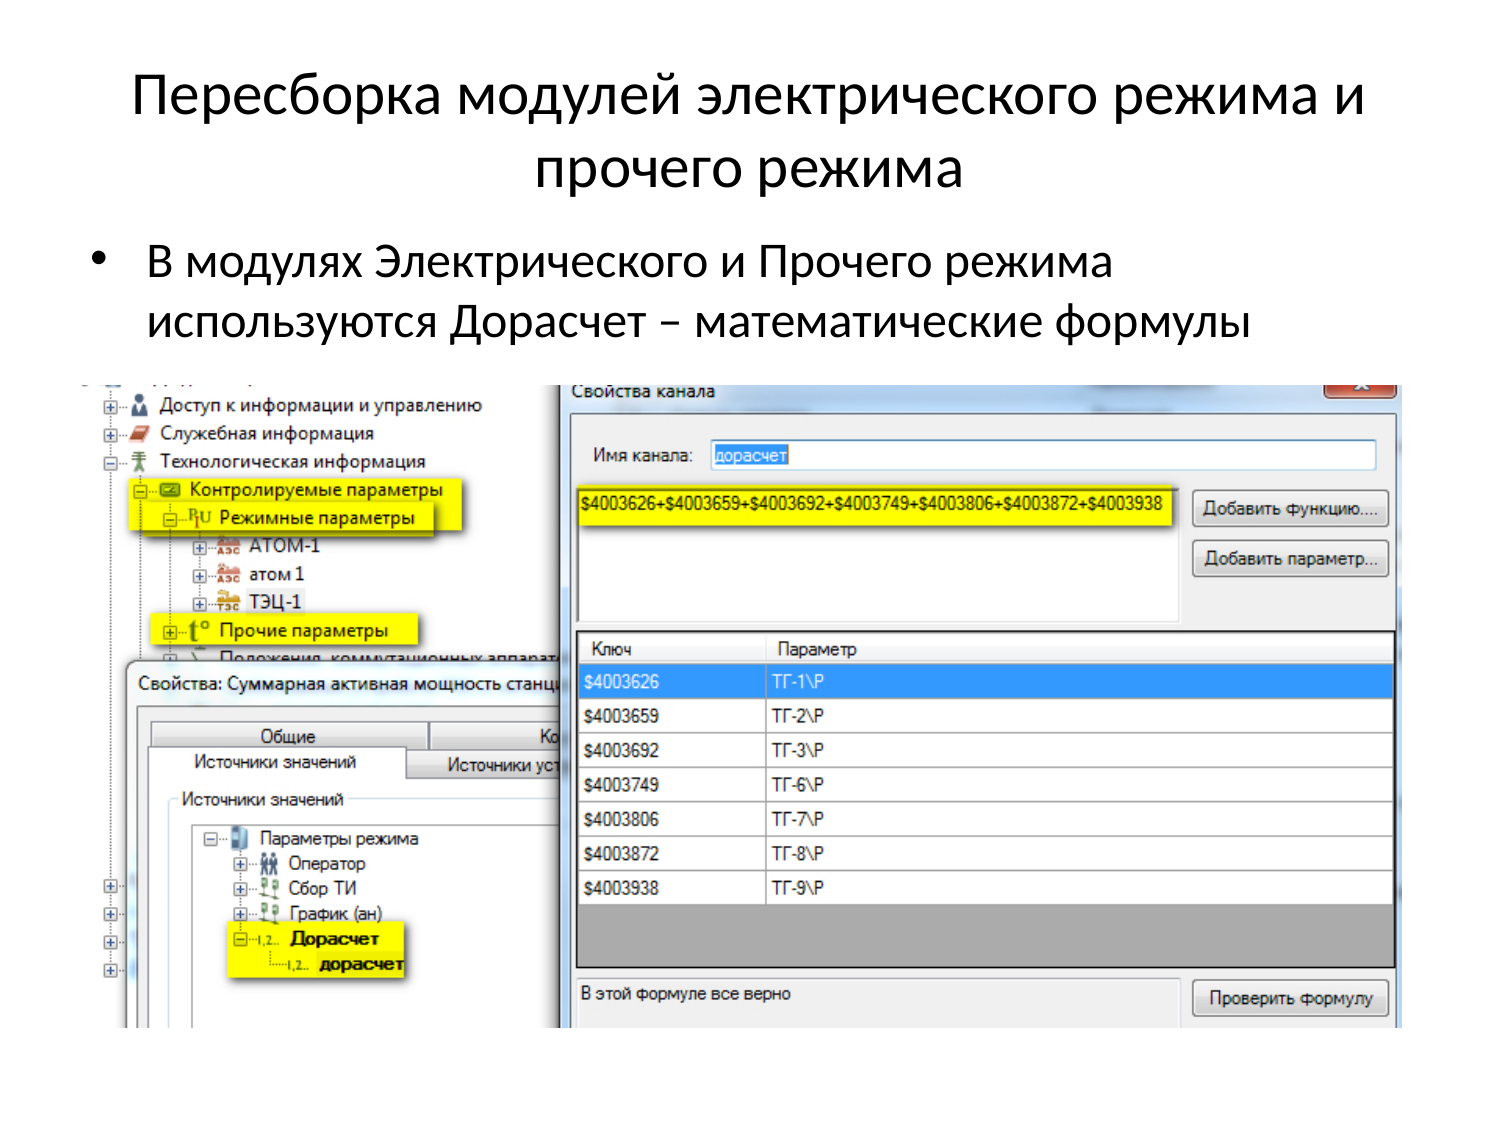

# Пересборка модулей электрического режима и прочего режима
В модулях Электрического и Прочего режима используются Дорасчет – математические формулы